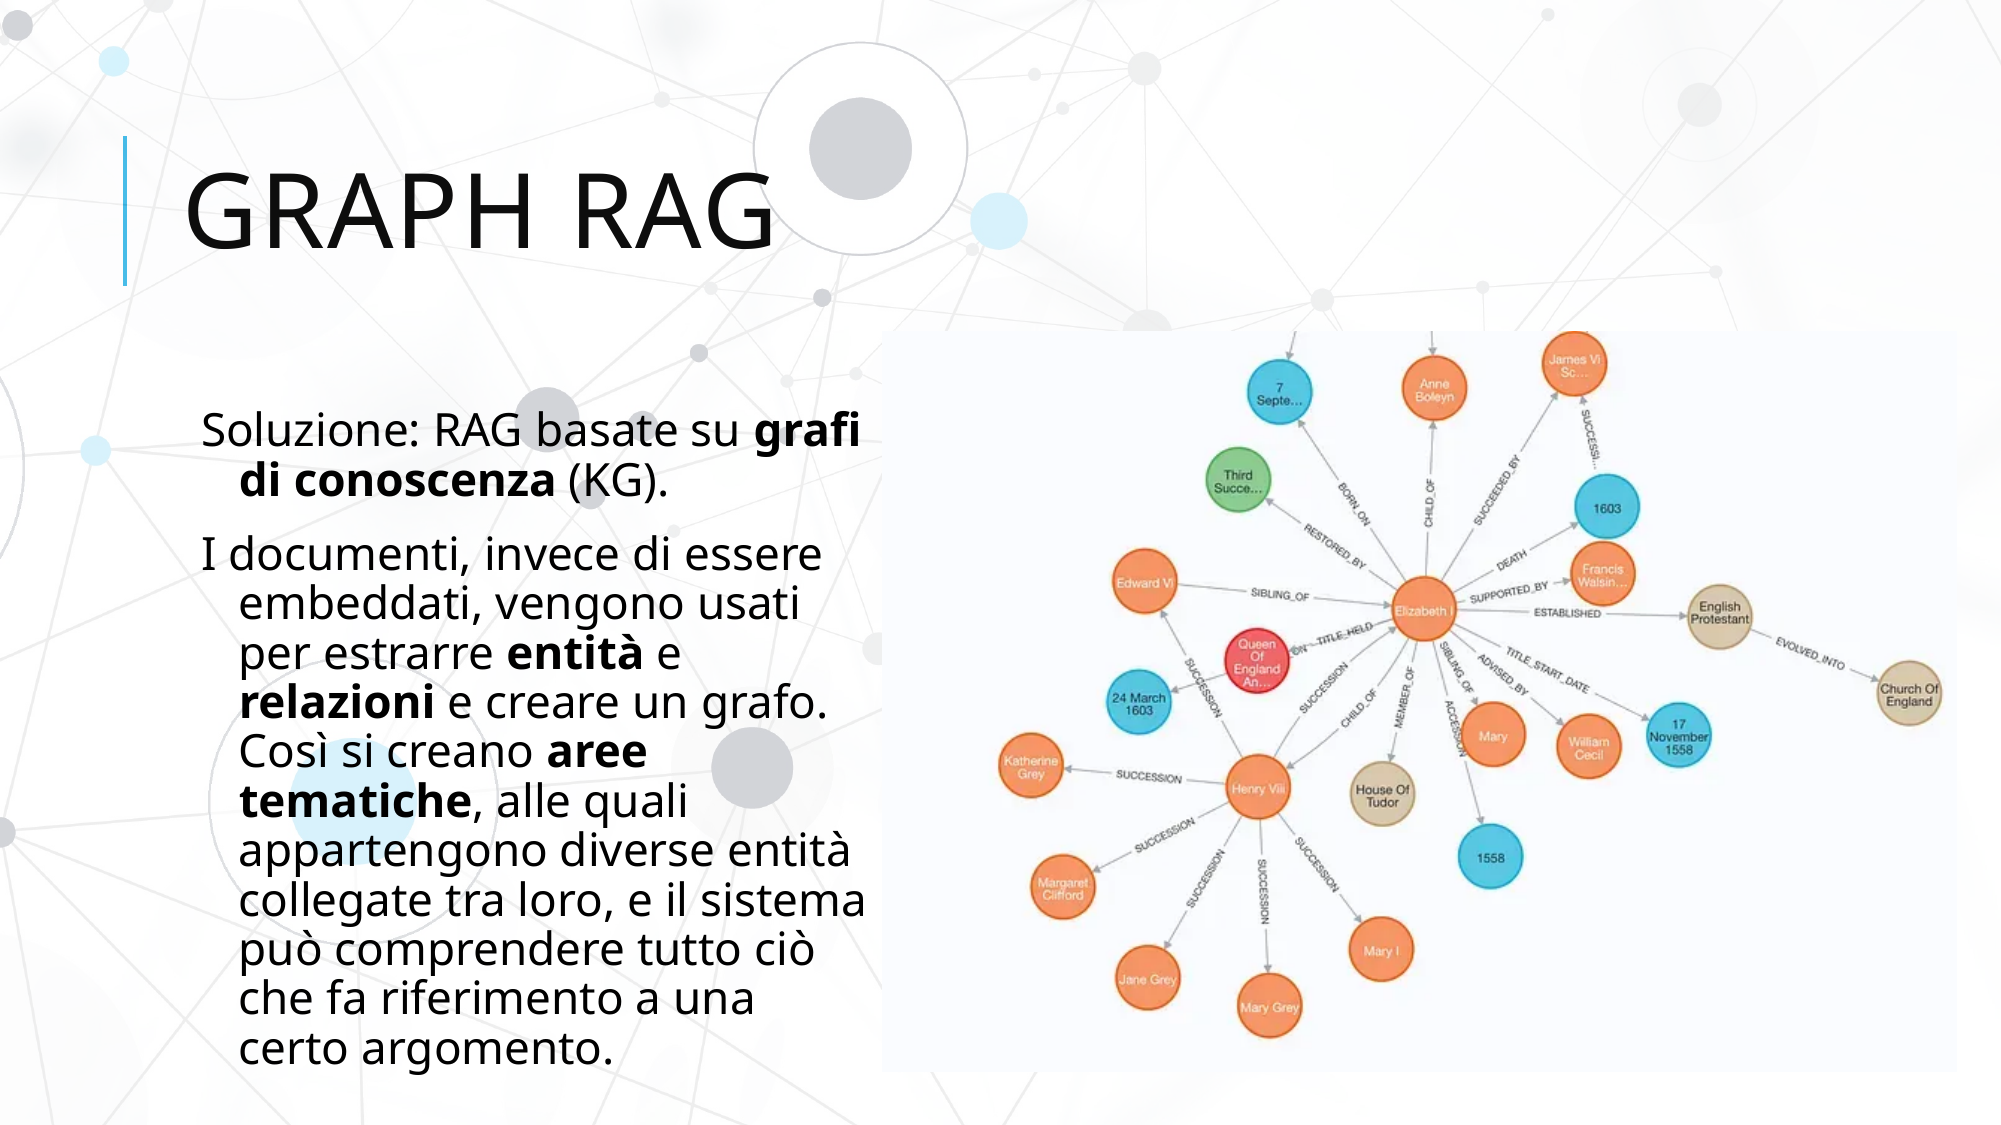

# graph rag
Soluzione: RAG basate su grafi di conoscenza (KG).
I documenti, invece di essere embeddati, vengono usati per estrarre entità e relazioni e creare un grafo. Così si creano aree tematiche, alle quali appartengono diverse entità collegate tra loro, e il sistema può comprendere tutto ciò che fa riferimento a una certo argomento.